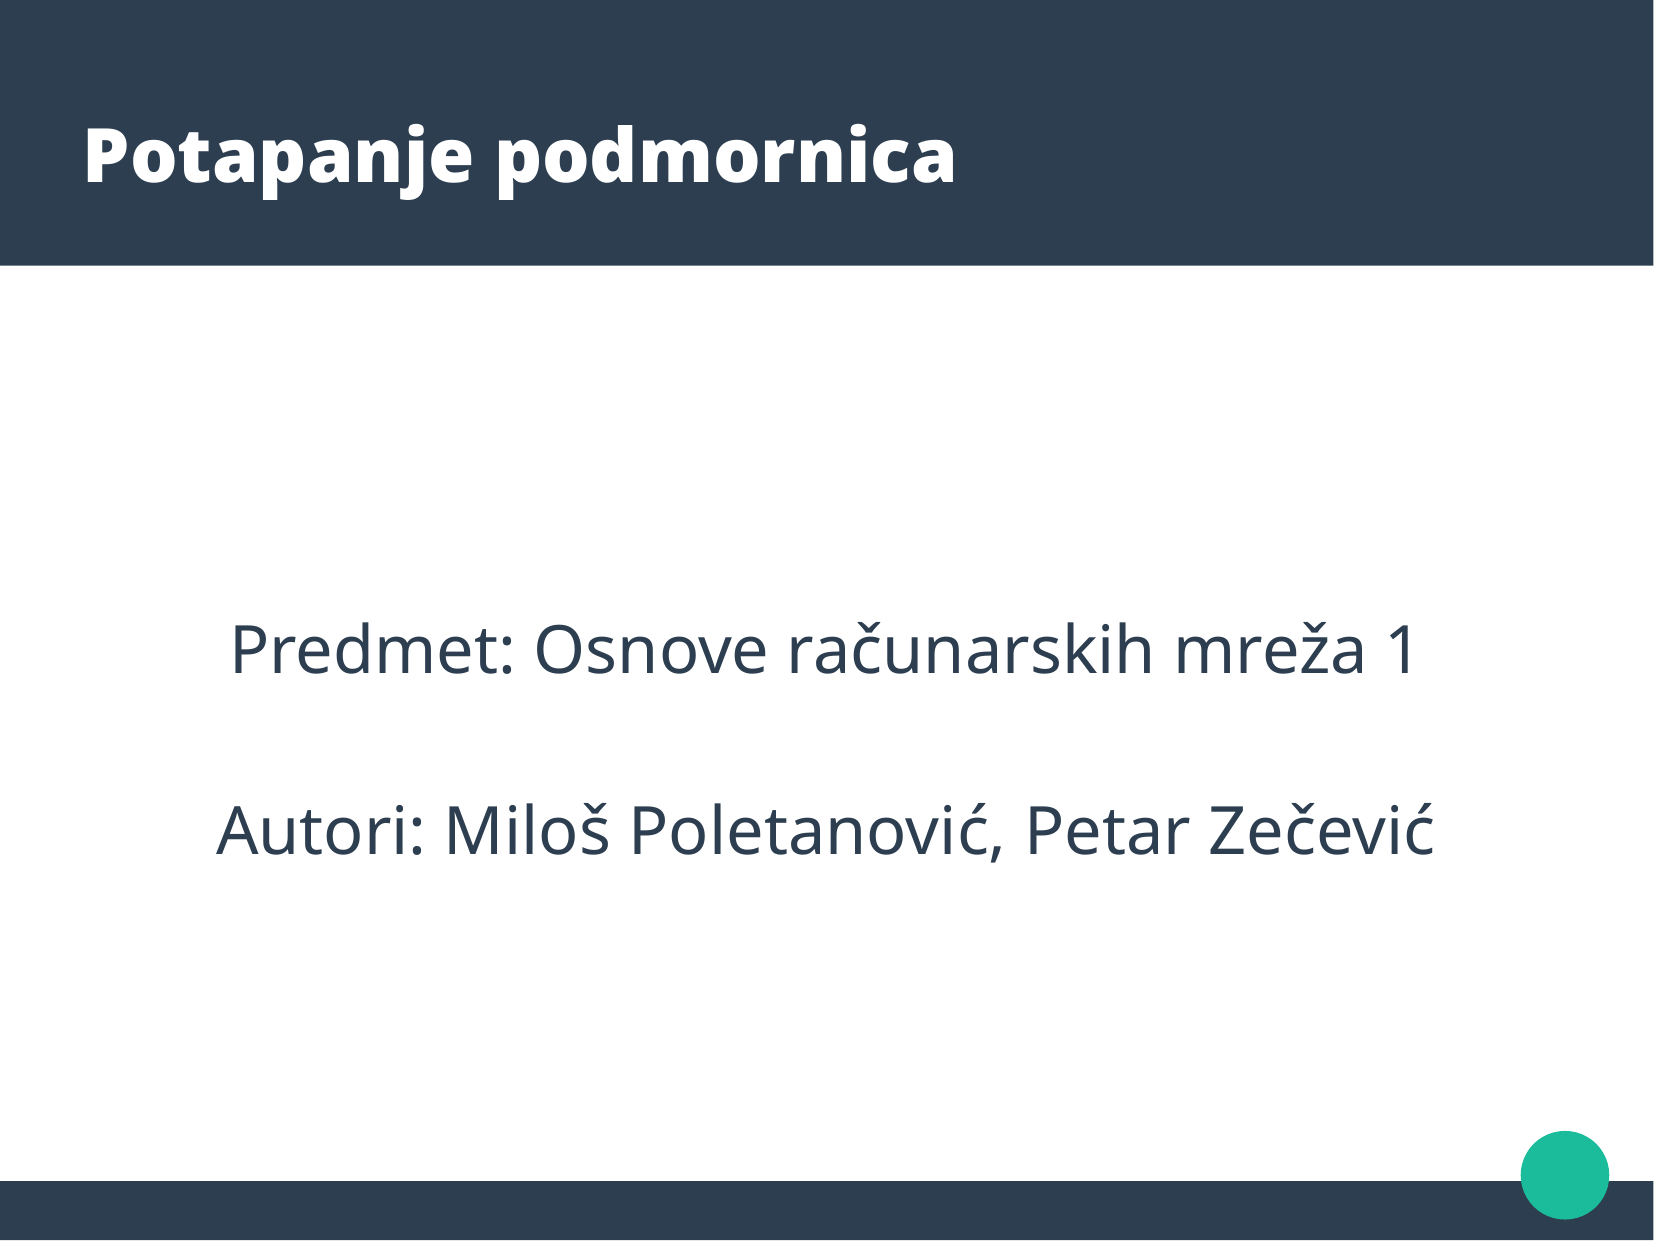

# Potapanje podmornica
Predmet: Osnove računarskih mreža 1
Autori: Miloš Poletanović, Petar Zečević